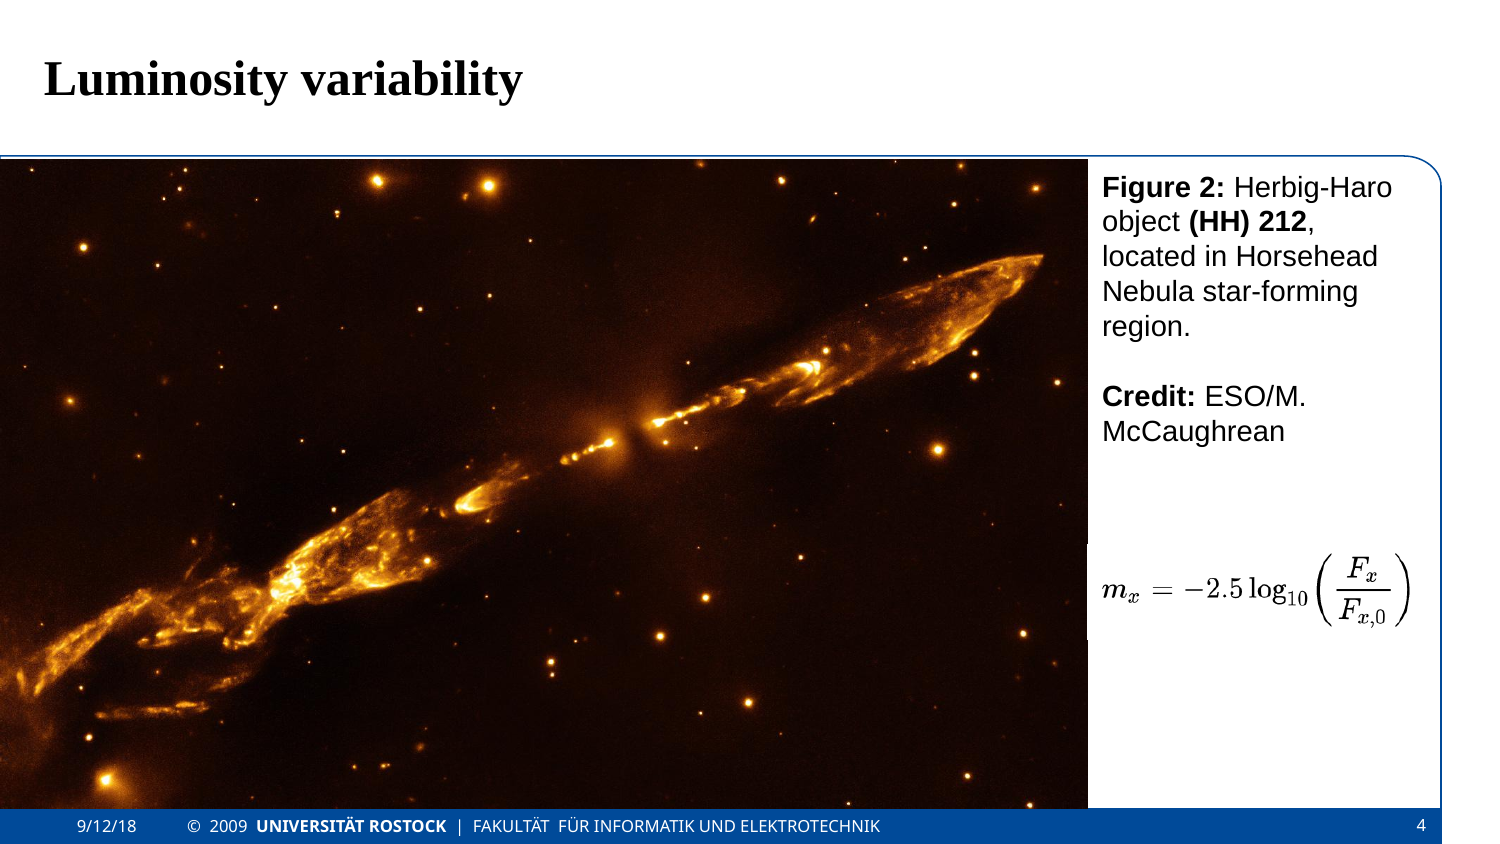

Luminosity variability
Figure 2: Herbig-Haro object (HH) 212, located in Horsehead Nebula star-forming region.
Credit: ESO/M. McCaughrean
© 2009 UNIVERSITÄT ROSTOCK | FAKULTÄT FÜR INFORMATIK UND ELEKTROTECHNIK
9/12/18